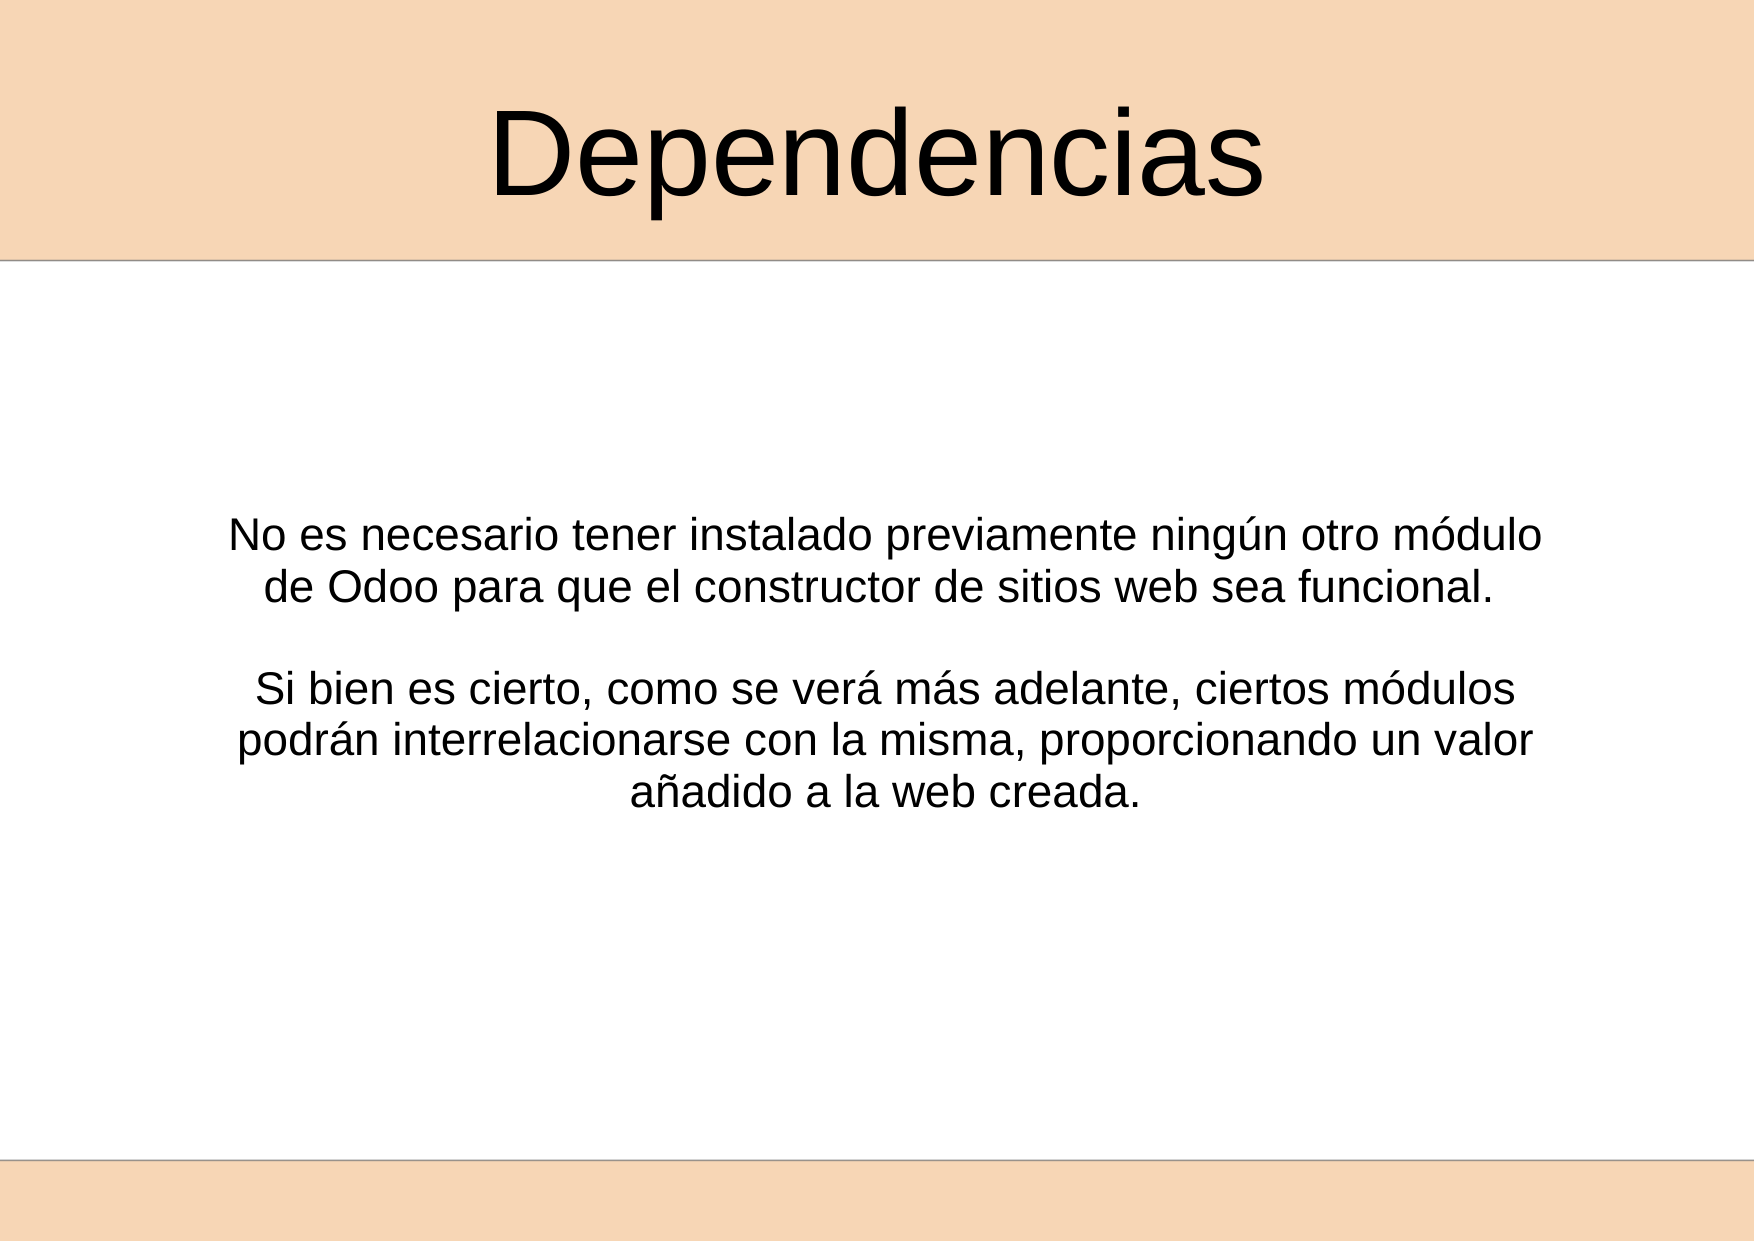

# Dependencias
No es necesario tener instalado previamente ningún otro módulo de Odoo para que el constructor de sitios web sea funcional.
Si bien es cierto, como se verá más adelante, ciertos módulos podrán interrelacionarse con la misma, proporcionando un valor añadido a la web creada.